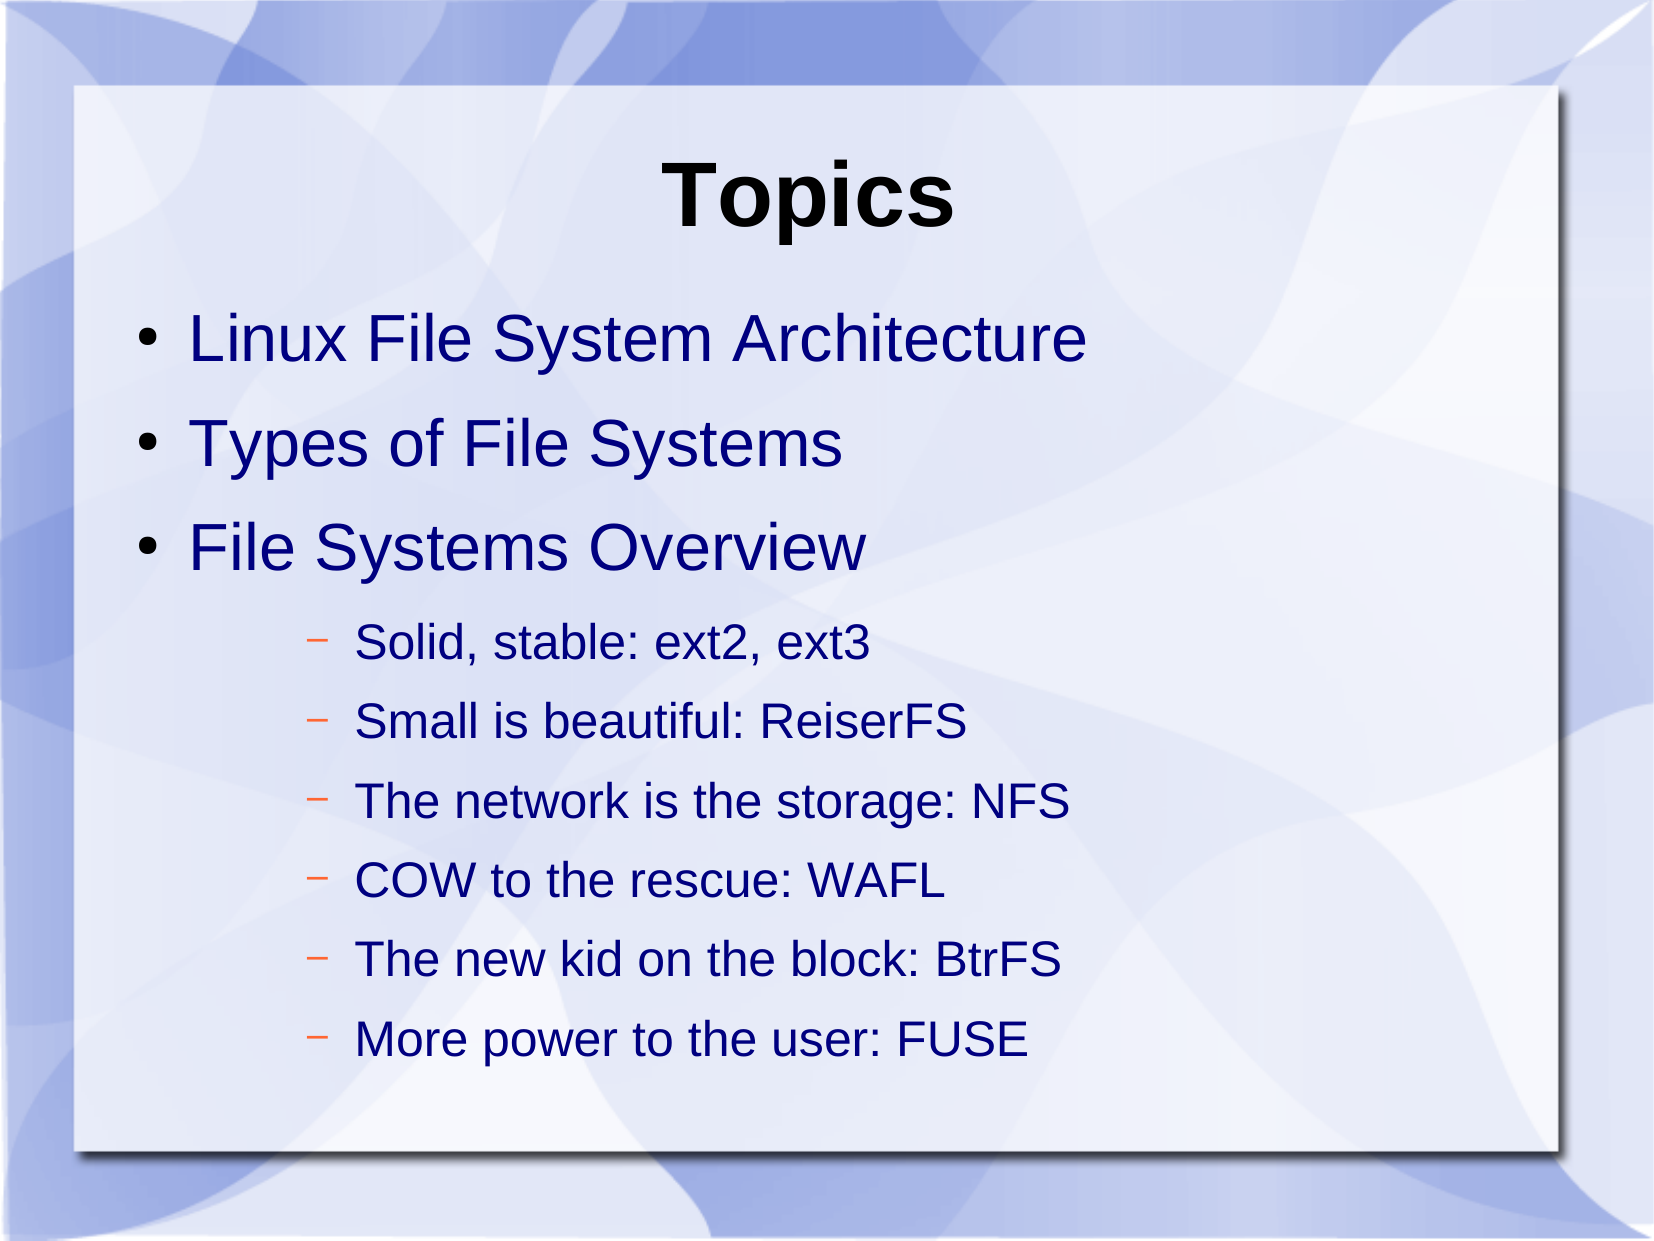

# Topics
Linux File System Architecture
Types of File Systems
File Systems Overview
Solid, stable: ext2, ext3
Small is beautiful: ReiserFS
The network is the storage: NFS
COW to the rescue: WAFL
The new kid on the block: BtrFS
More power to the user: FUSE